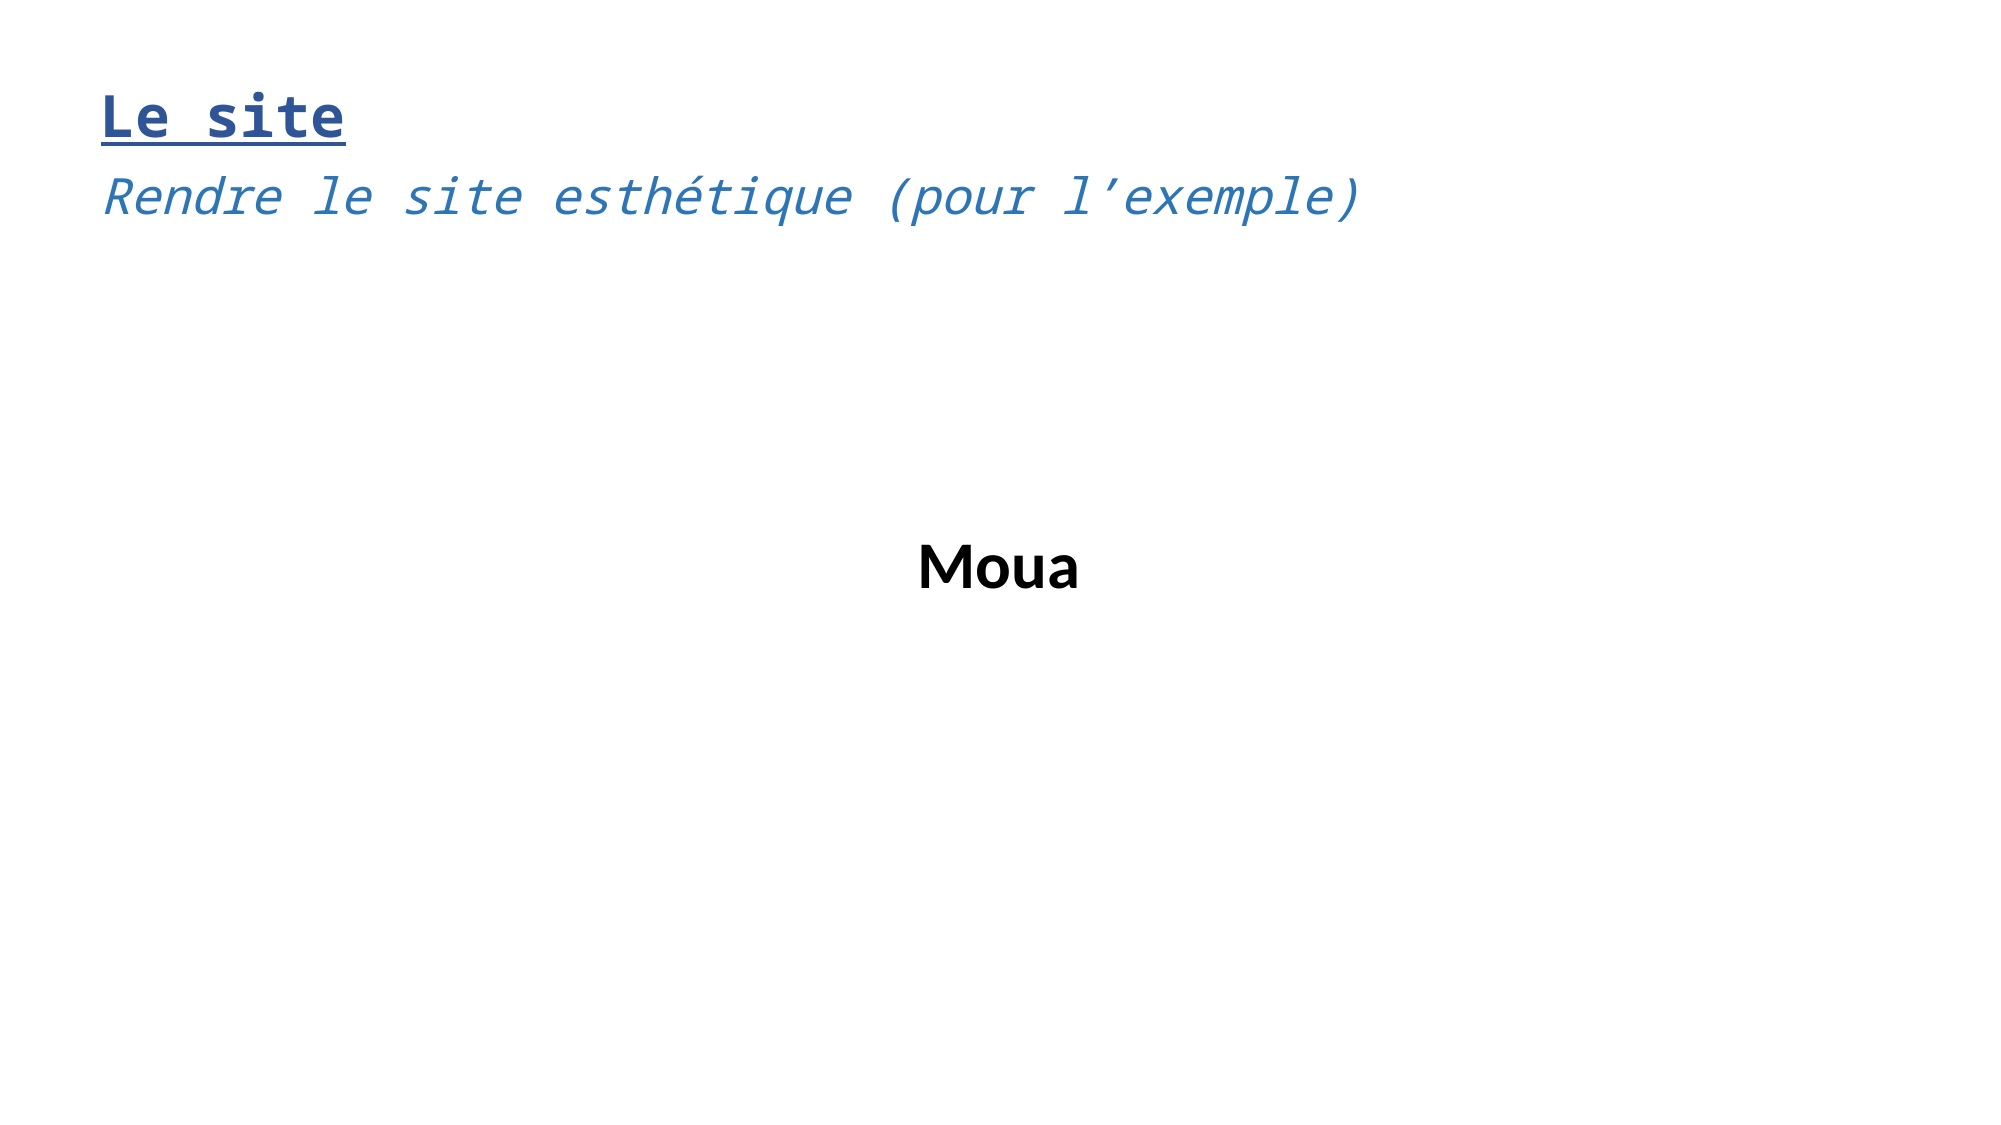

Le site
Rendre le site esthétique (pour l’exemple)
Moua